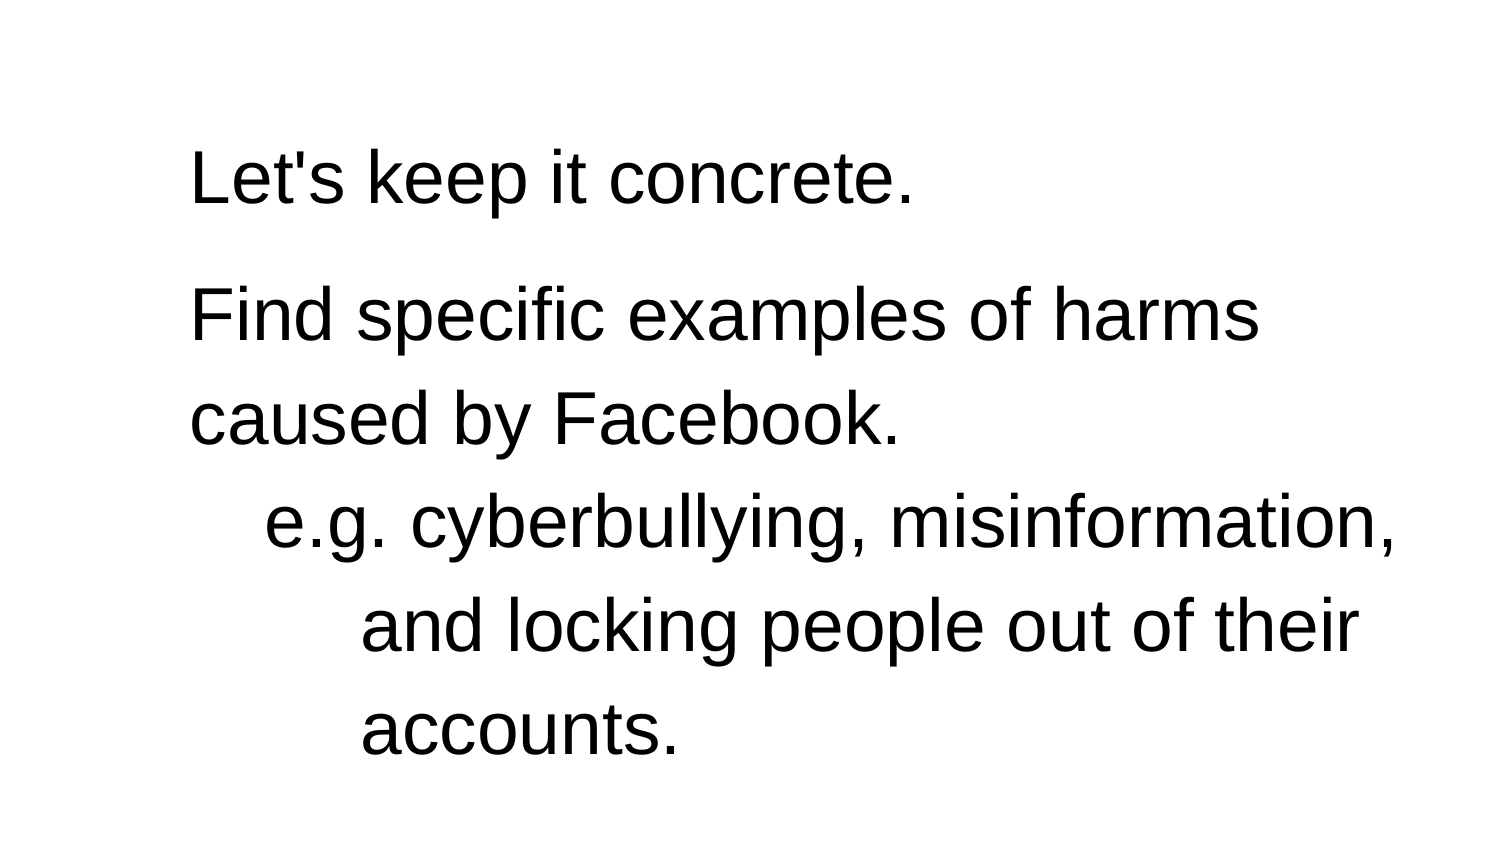

# Let's keep it concrete.
Find specific examples of harms caused by Facebook.
	e.g. cyberbullying, misinformation,
		 and locking people out of their
		 accounts.